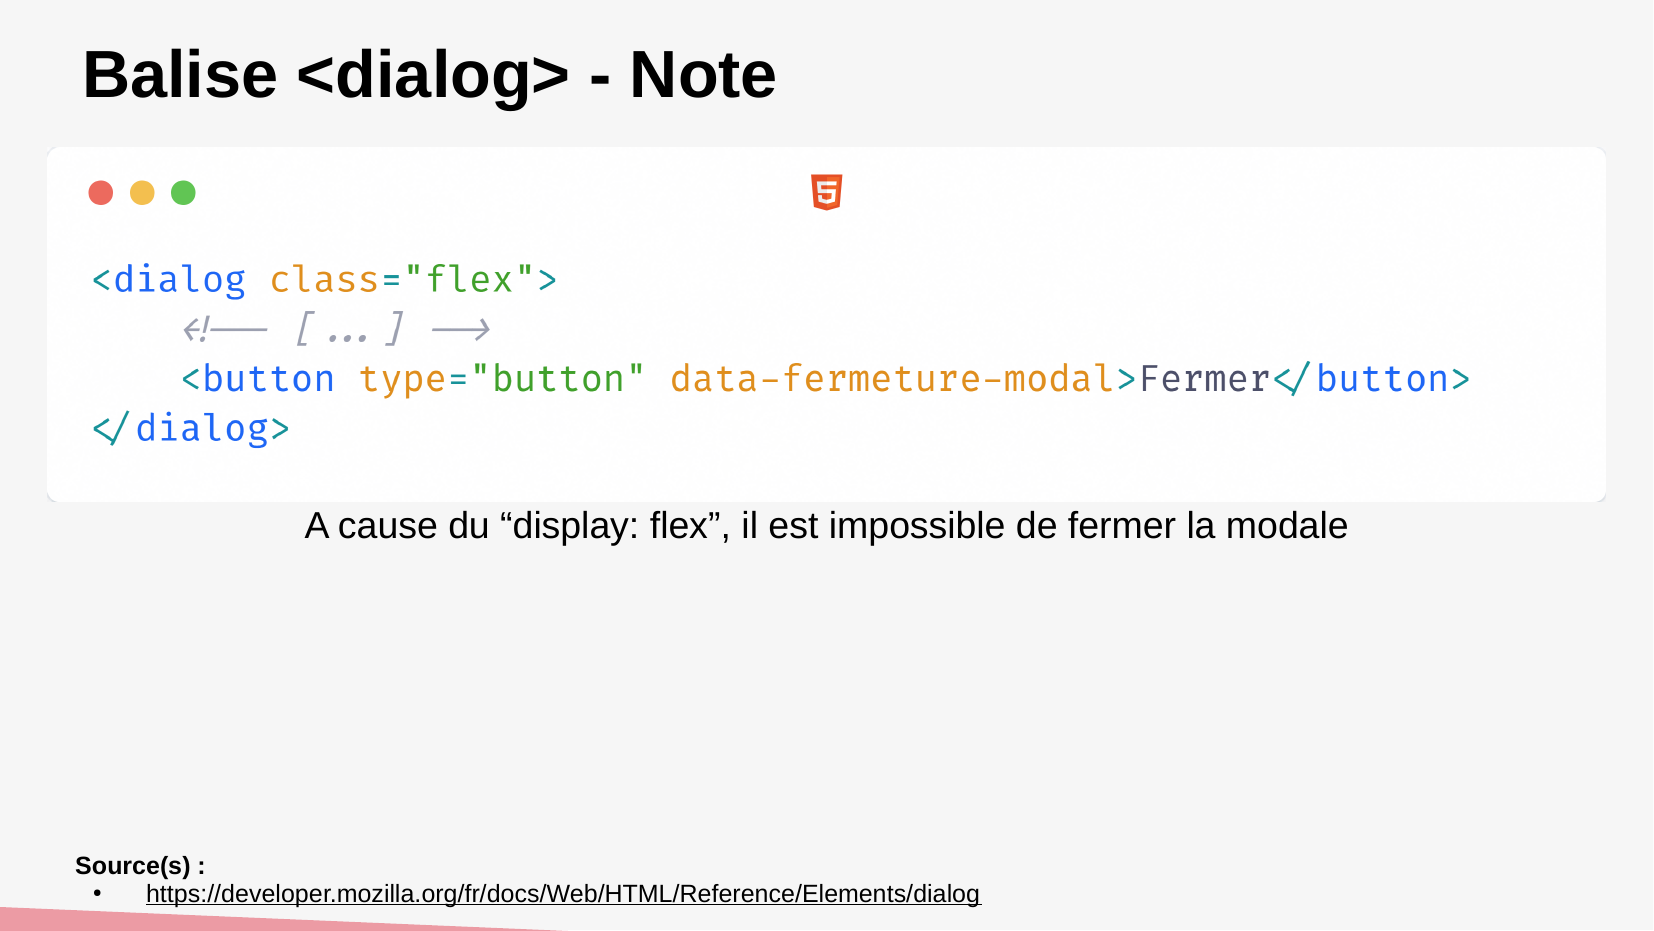

# Balise <dialog> - Note
A cause du “display: flex”, il est impossible de fermer la modale
Source(s) :
https://developer.mozilla.org/fr/docs/Web/HTML/Reference/Elements/dialog